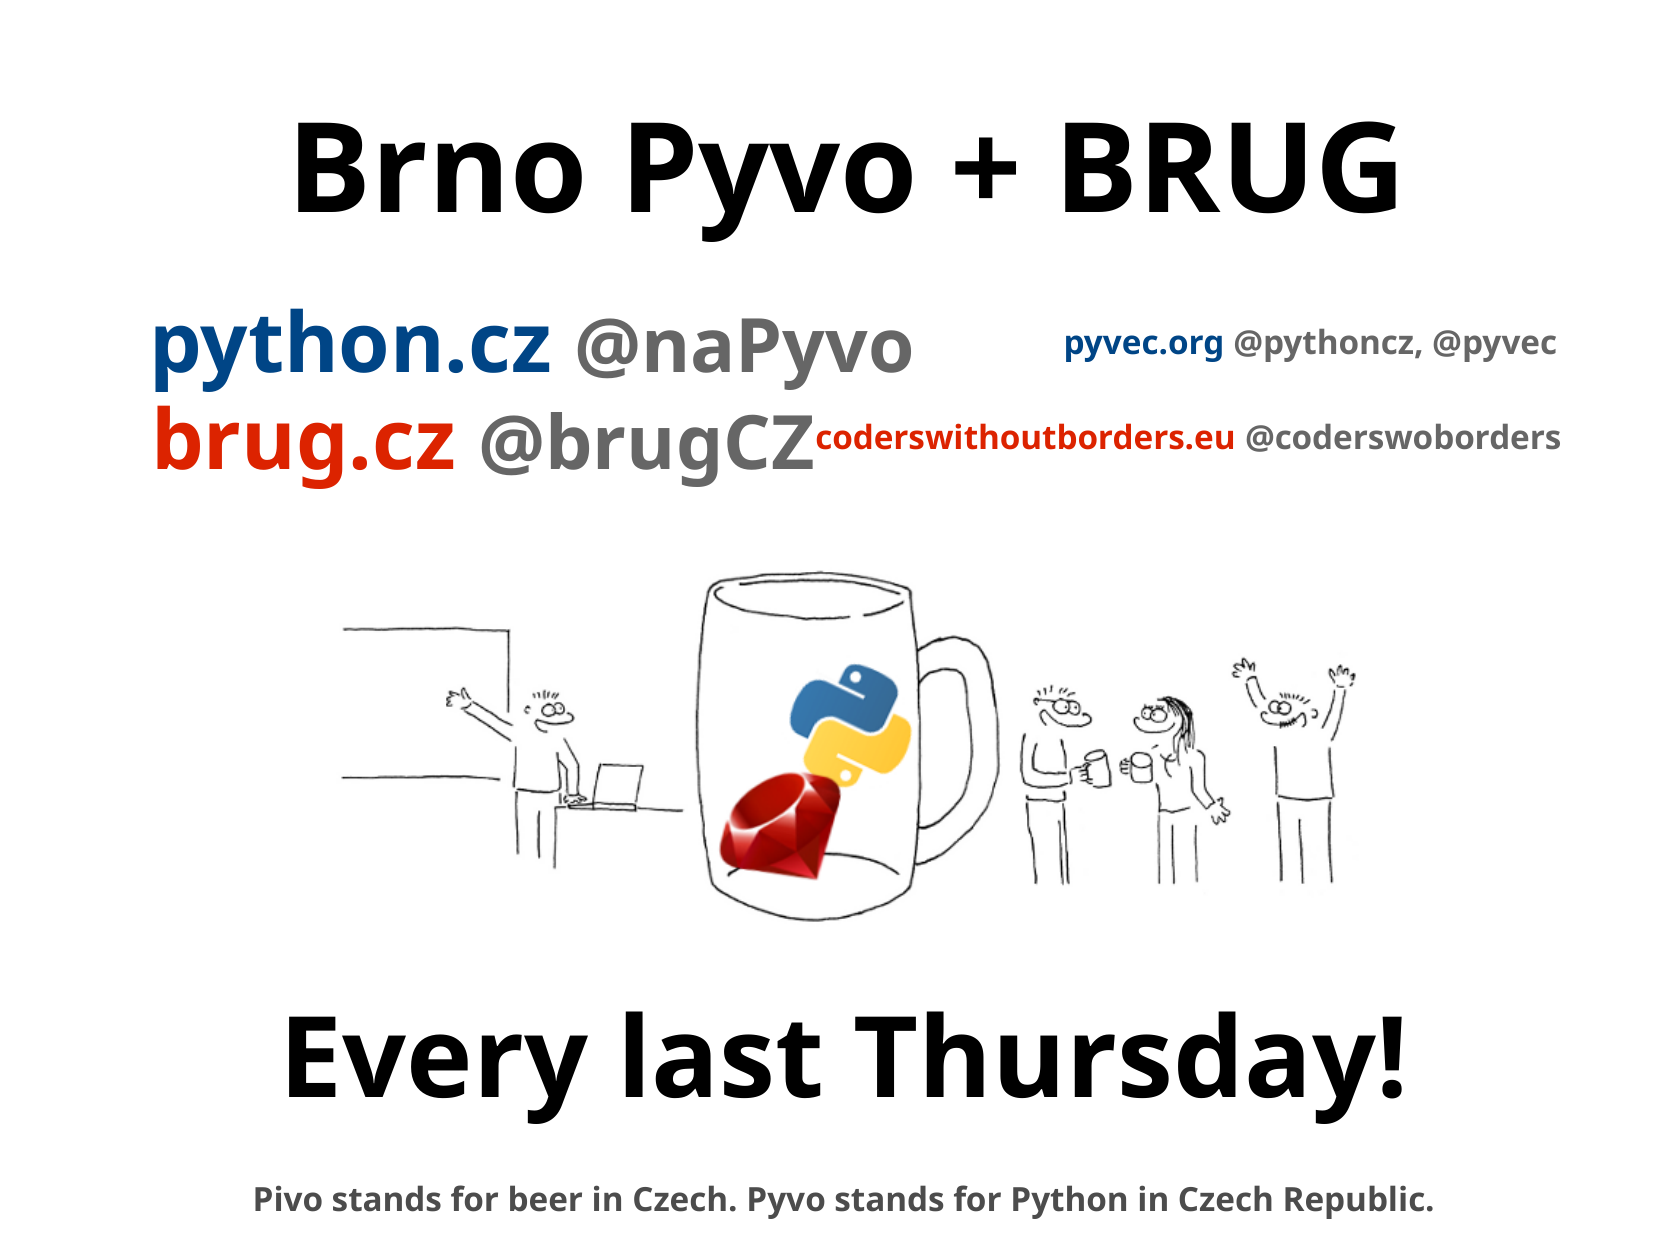

Brno Pyvo + BRUG
python.cz @naPyvo
pyvec.org @pythoncz, @pyvec
brug.cz @brugCZ
coderswithoutborders.eu @coderswoborders
Every last Thursday!
Pivo stands for beer in Czech. Pyvo stands for Python in Czech Republic.